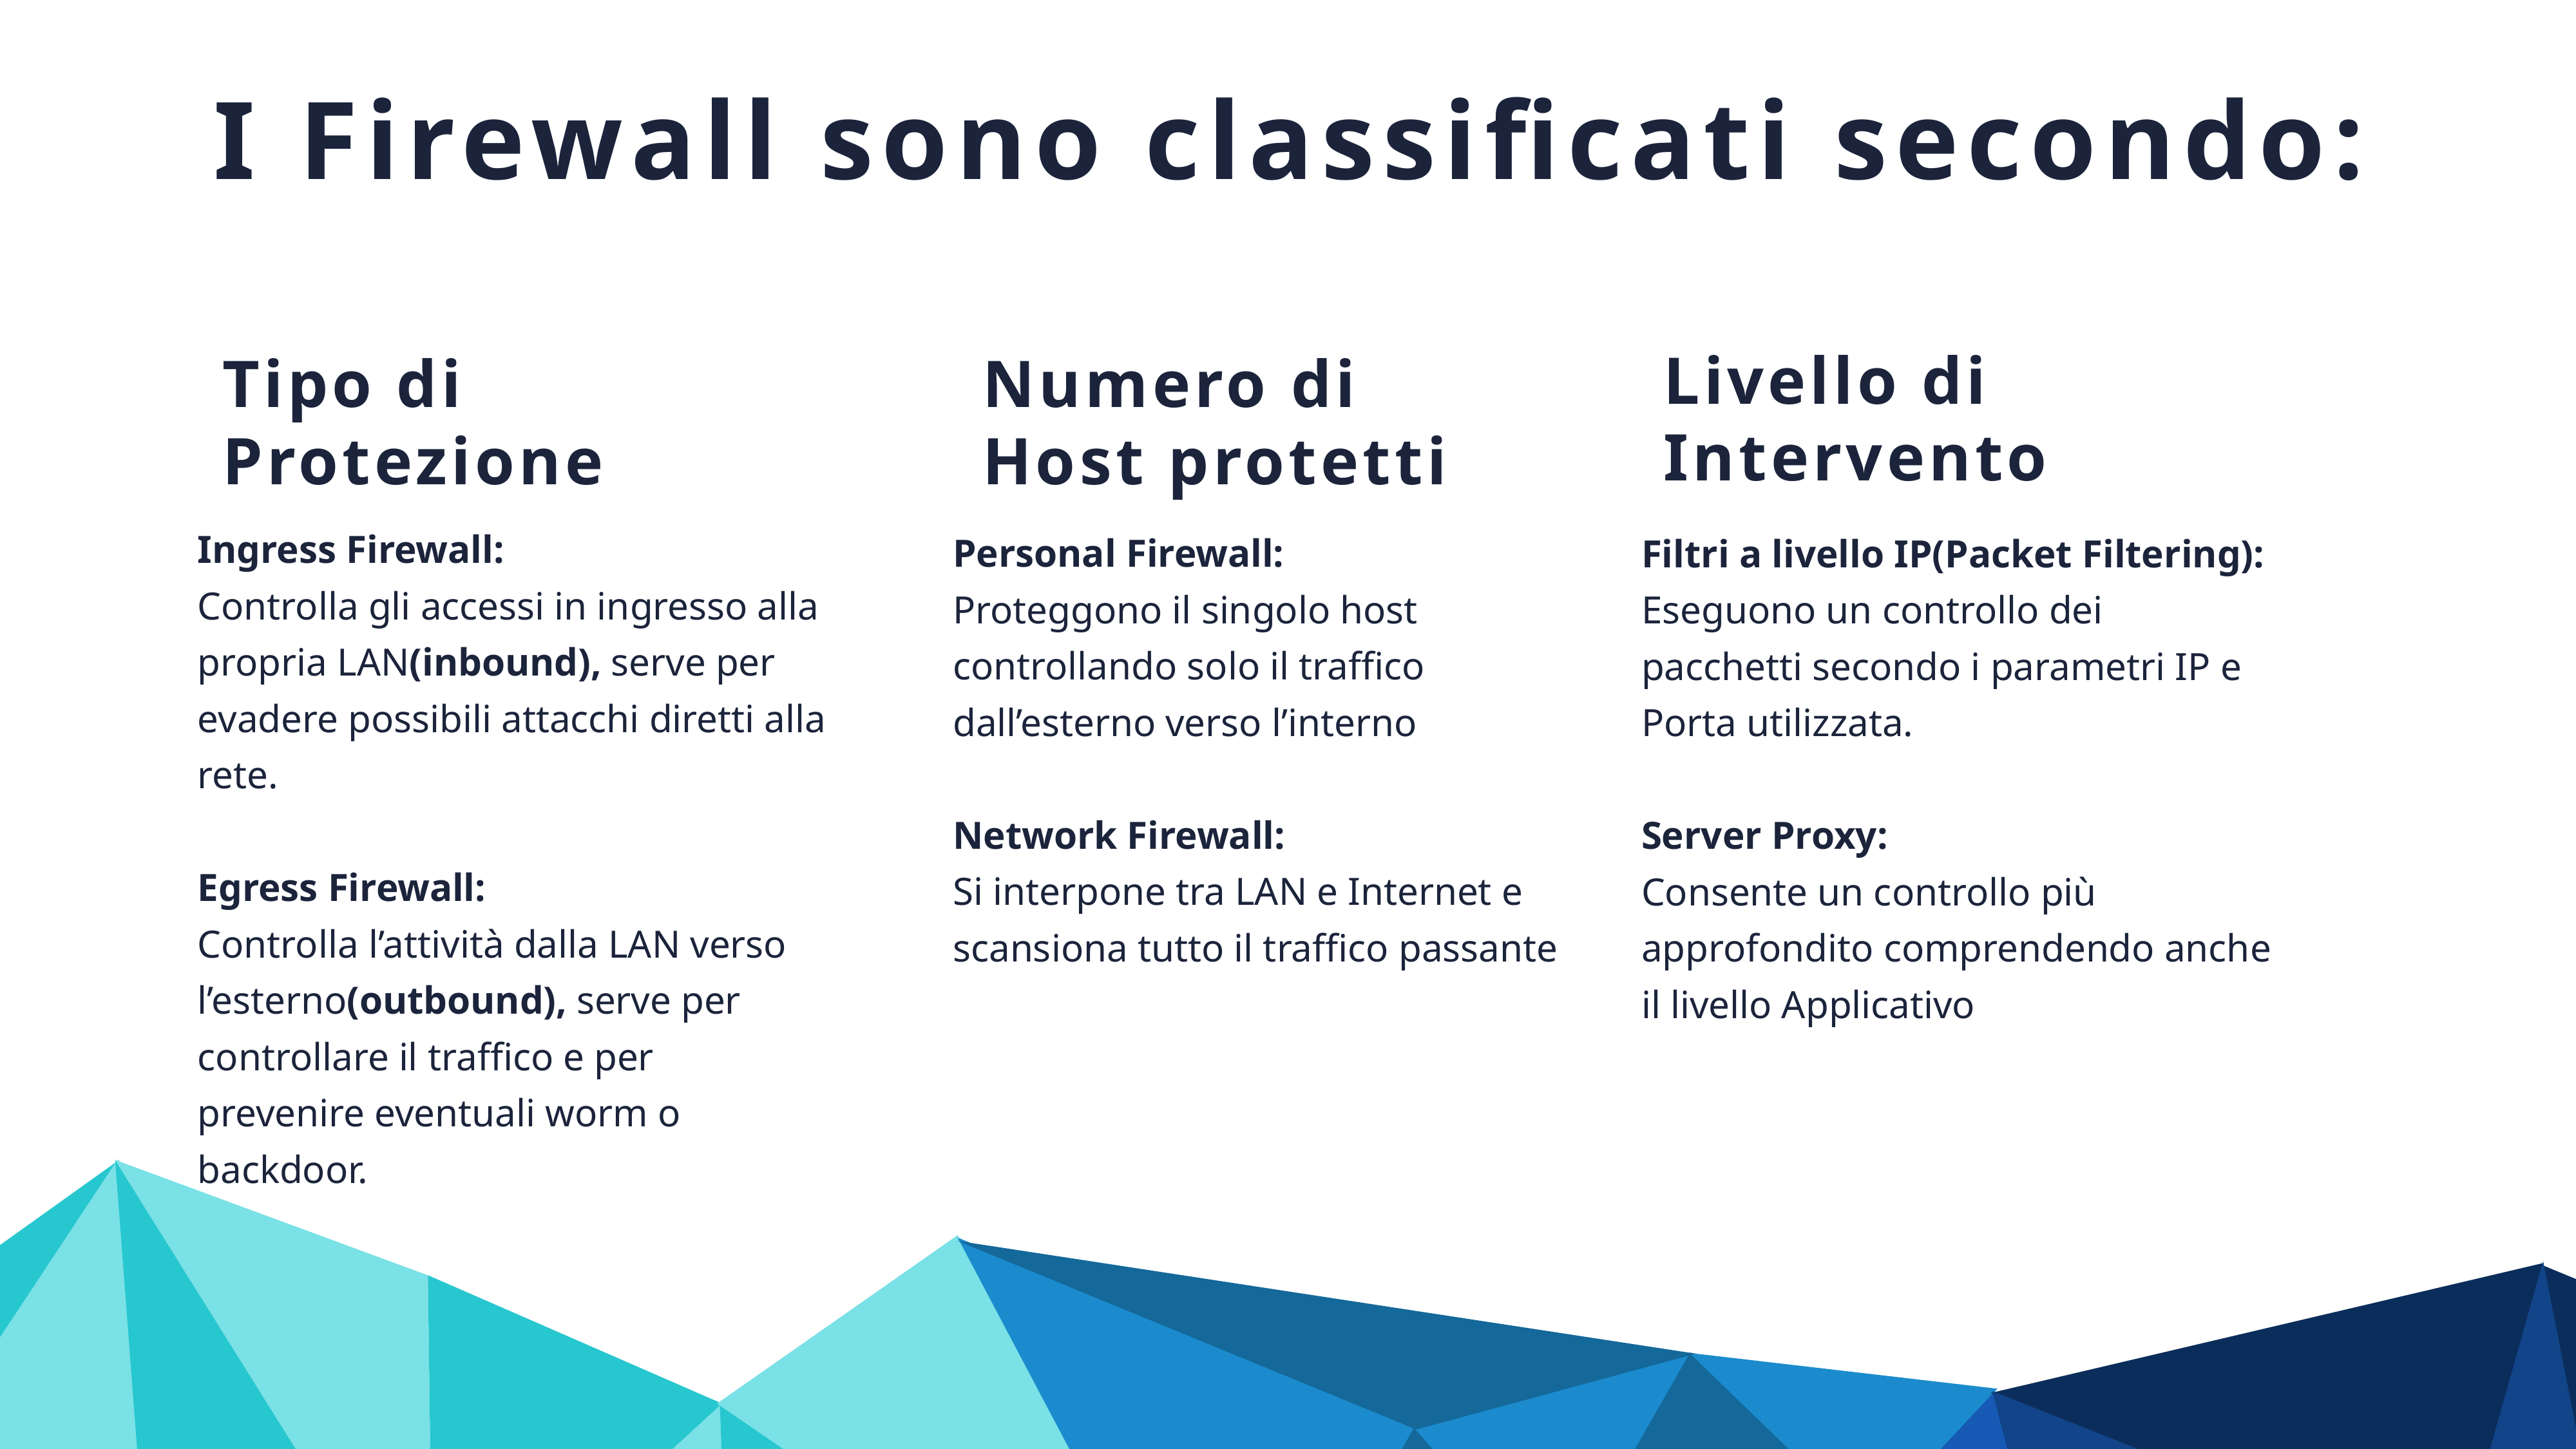

I Firewall sono classificati secondo:
Livello di
Intervento
Tipo di
Protezione
Numero di
Host protetti
Ingress Firewall:
Controlla gli accessi in ingresso alla propria LAN(inbound), serve per evadere possibili attacchi diretti alla rete.
Egress Firewall:
Controlla l’attività dalla LAN verso l’esterno(outbound), serve per controllare il traffico e per prevenire eventuali worm o backdoor.
Personal Firewall:
Proteggono il singolo host controllando solo il traffico dall’esterno verso l’interno
Network Firewall:
Si interpone tra LAN e Internet e scansiona tutto il traffico passante
Filtri a livello IP(Packet Filtering):
Eseguono un controllo dei pacchetti secondo i parametri IP e Porta utilizzata.
Server Proxy:
Consente un controllo più approfondito comprendendo anche il livello Applicativo